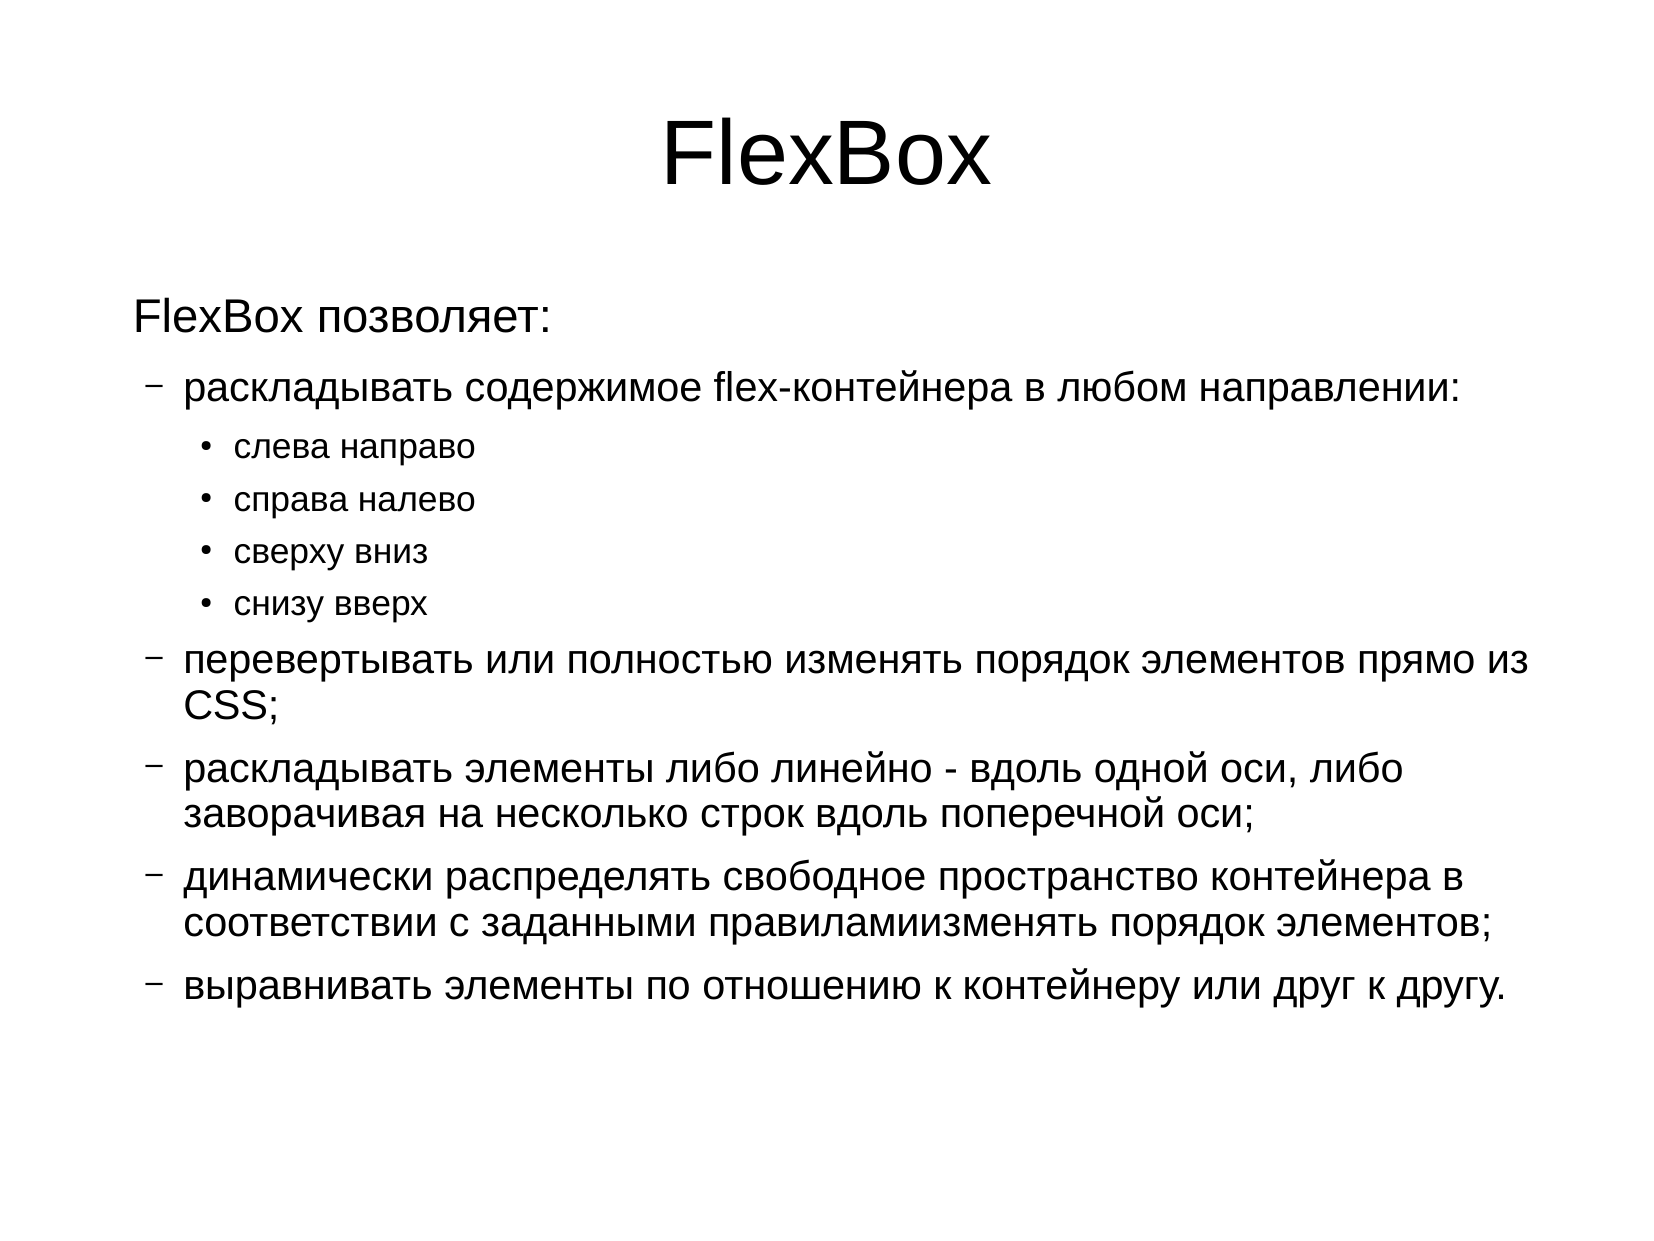

# FlexBox
FlexBox позволяет:
раскладывать содержимое flex-контейнера в любом направлении:
слева направо
справа налево
сверху вниз
снизу вверх
перевертывать или полностью изменять порядок элементов прямо из CSS;
раскладывать элементы либо линейно - вдоль одной оси, либо заворачивая на несколько строк вдоль поперечной оси;
динамически распределять свободное пространство контейнера в соответствии с заданными правиламиизменять порядок элементов;
выравнивать элементы по отношению к контейнеру или друг к другу.